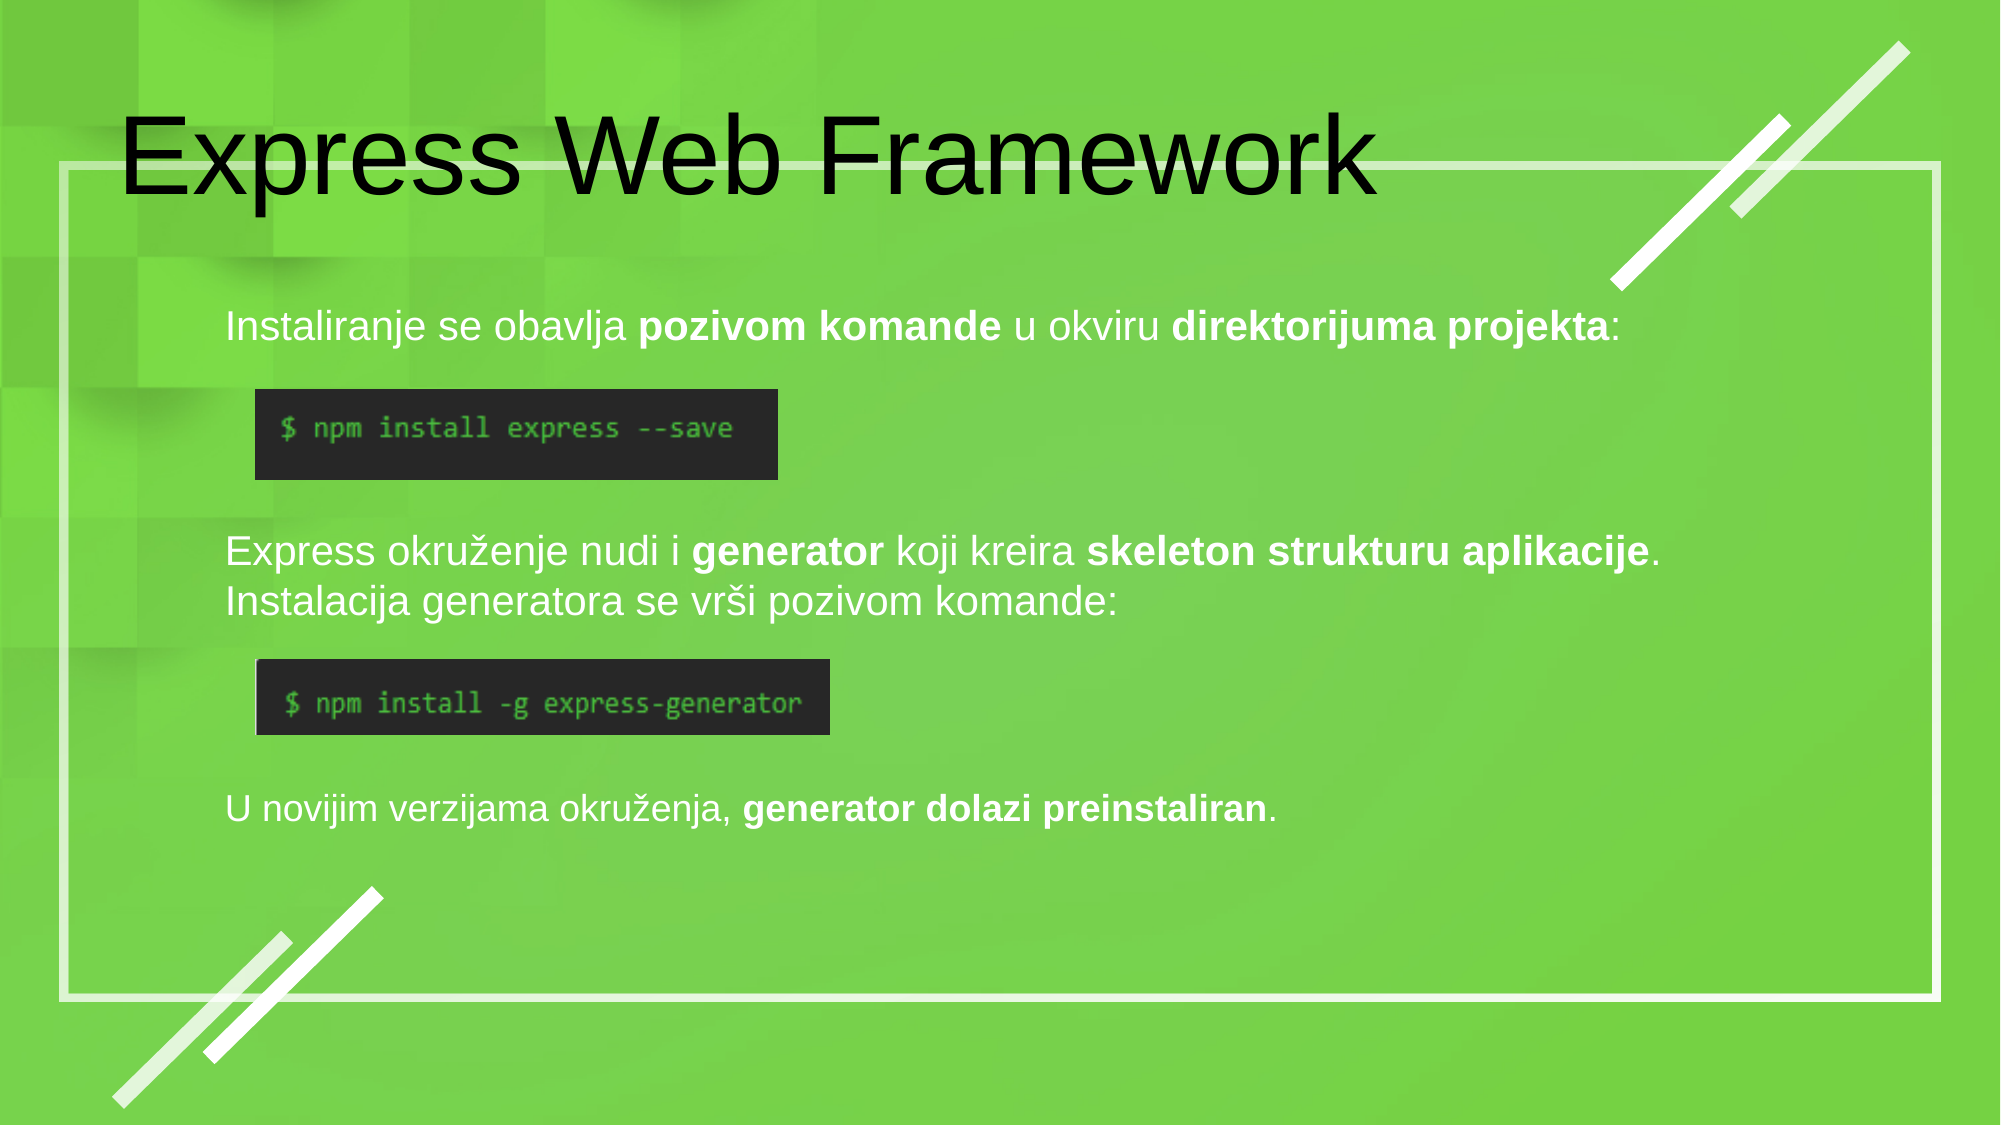

Express Web Framework
Instaliranje se obavlja pozivom komande u okviru direktorijuma projekta:
Express okruženje nudi i generator koji kreira skeleton strukturu aplikacije. Instalacija generatora se vrši pozivom komande:
U novijim verzijama okruženja, generator dolazi preinstaliran.